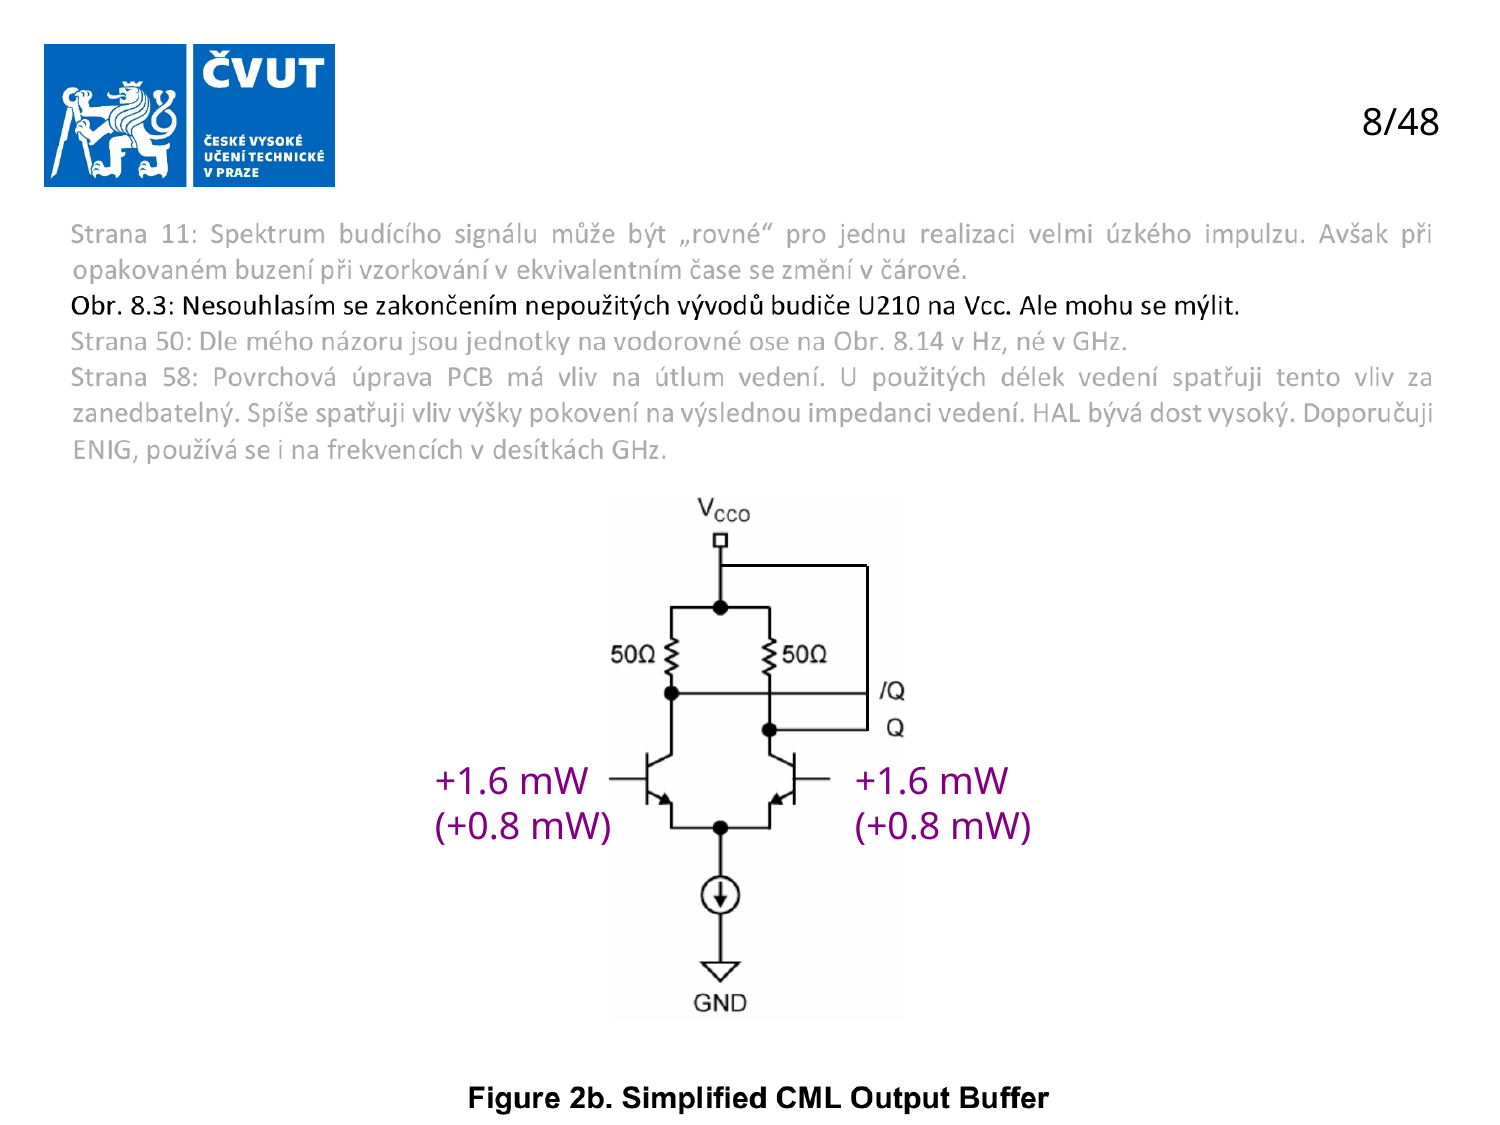

+1.6 mW
(+0.8 mW)
+1.6 mW
(+0.8 mW)